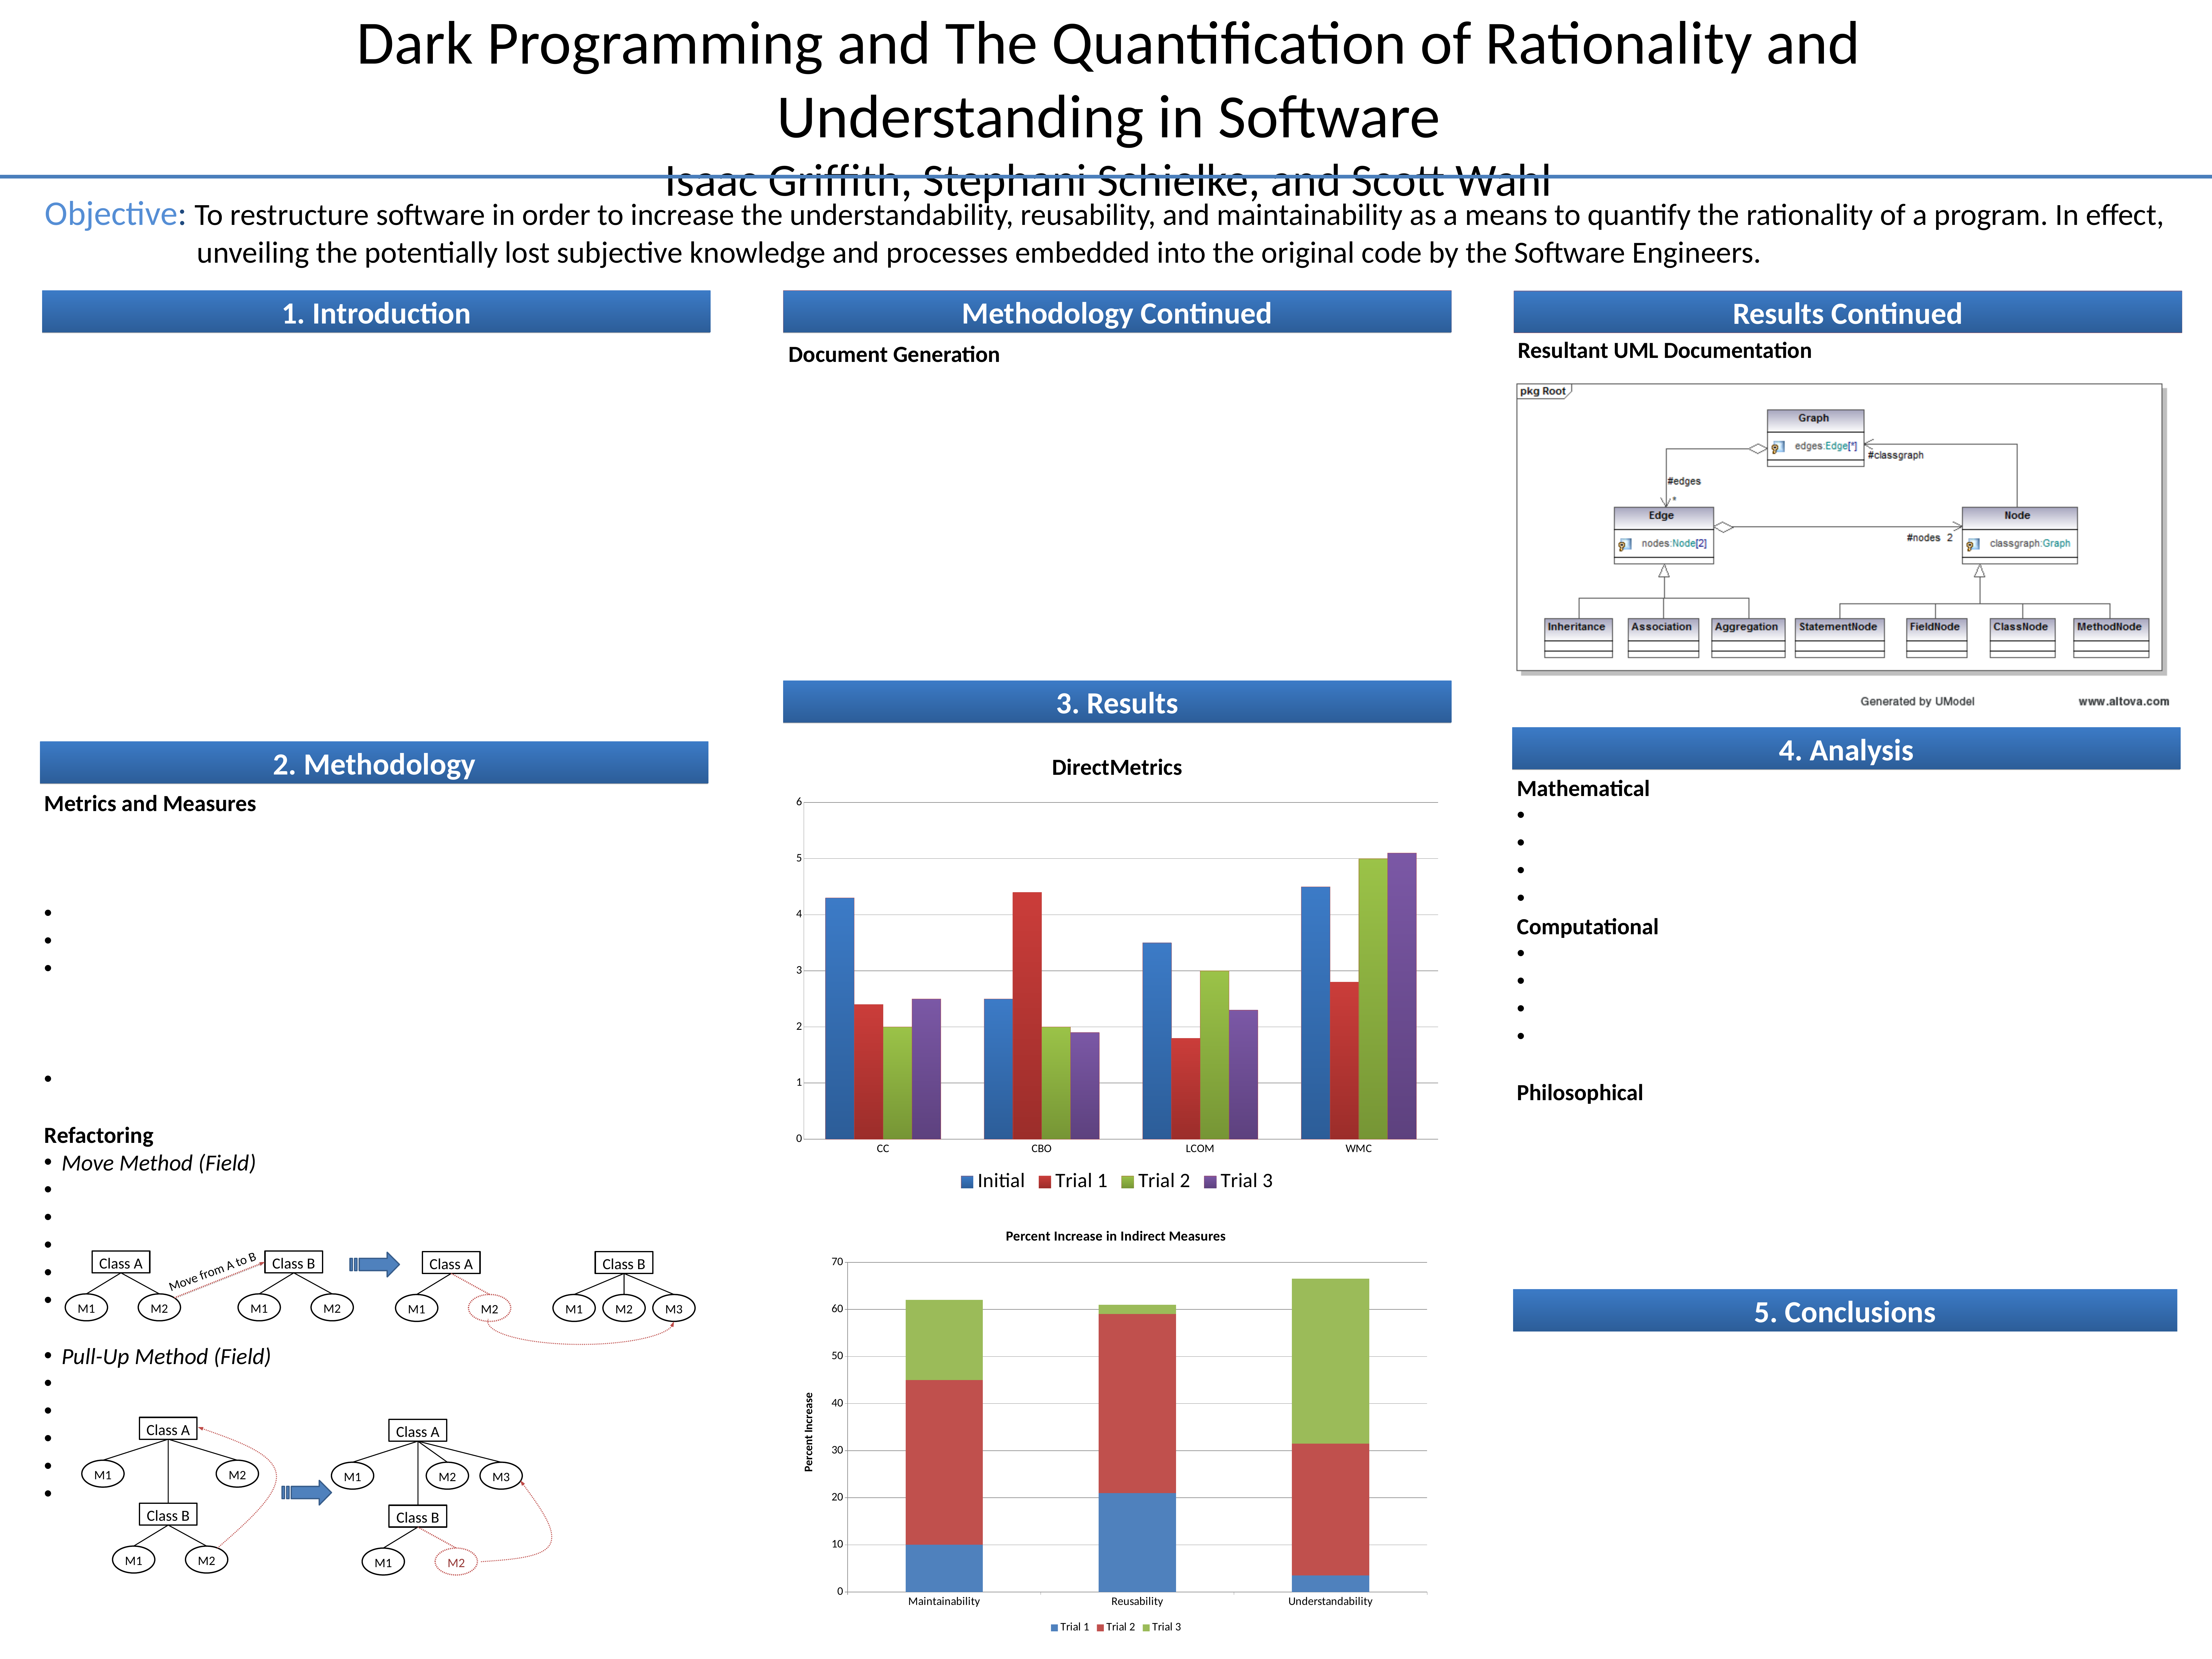

Dark Programming and The Quantification of Rationality and Understanding in Software
Isaac Griffith, Stephani Schielke, and Scott Wahl
Objective: To restructure software in order to increase the understandability, reusability, and maintainability as a means to quantify the rationality of a program. In effect,
 unveiling the potentially lost subjective knowledge and processes embedded into the original code by the Software Engineers.
1. Introduction
Methodology Continued
Results Continued
Resultant UML Documentation
Document Generation
3. Results
4. Analysis
### Chart: DirectMetrics
| Category | Initial | Trial 1 | Trial 2 | Trial 3 |
|---|---|---|---|---|
| CC | 4.3 | 2.4 | 2.0 | 2.5 |
| CBO | 2.5 | 4.4 | 2.0 | 1.9 |
| LCOM | 3.5 | 1.8 | 3.0 | 2.3 |
| WMC | 4.5 | 2.8 | 5.0 | 5.1 |2. Methodology
Mathematical
Computational
Philosophical
Metrics and Measures
Refactoring
Move Method (Field)
Pull-Up Method (Field)
### Chart: Percent Increase in Indirect Measures
| Category | Trial 1 | Trial 2 | Trial 3 |
|---|---|---|---|
| Maintainability | 10.0 | 35.0 | 17.0 |
| Reusability | 21.0 | 38.0 | 2.0 |
| Understandability | 3.5 | 28.0 | 35.0 |
Class A
Class B
Class A
Class B
Move from A to B
5. Conclusions
M1
M2
M1
M2
M1
M2
M1
M2
M3
Class A
Class A
M1
M2
M1
M2
M3
Class B
Class B
M1
M2
M1
M2